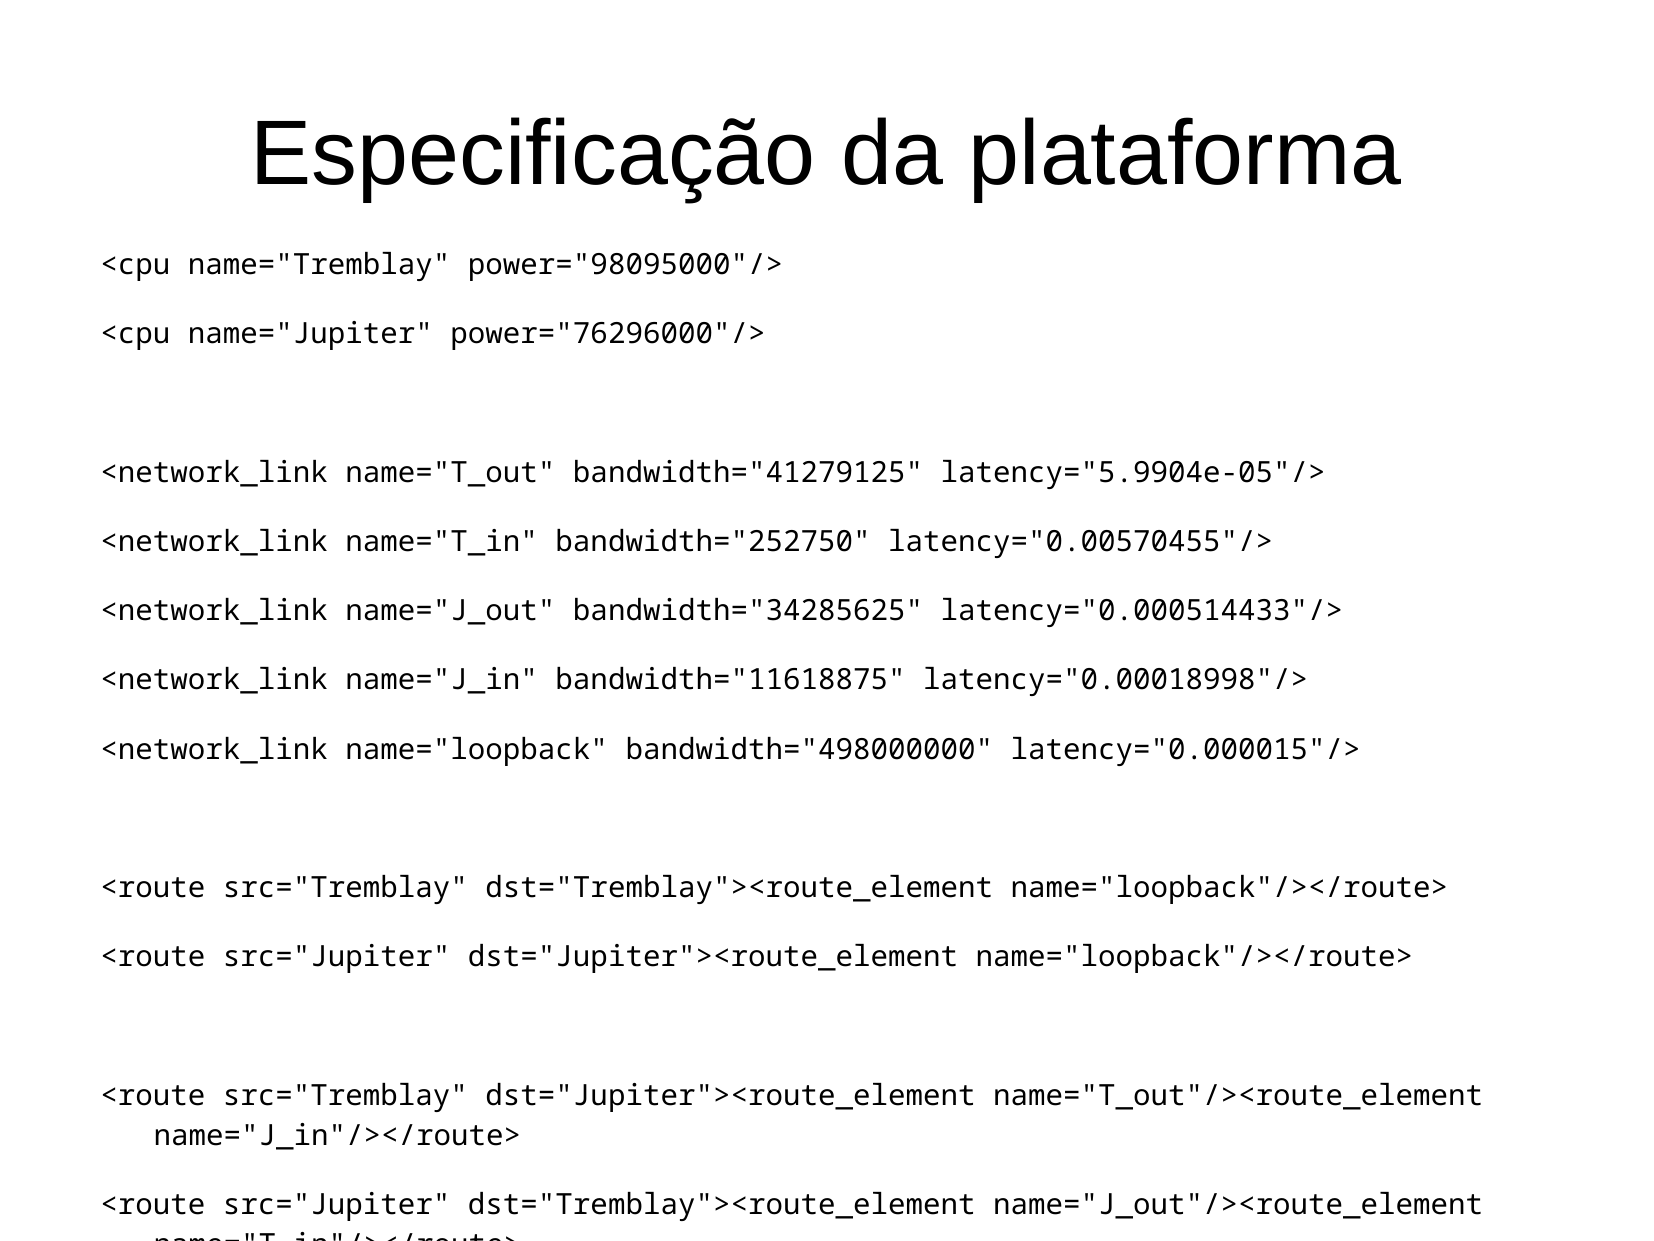

# Especificação da plataforma
<cpu name="Tremblay" power="98095000"/>
<cpu name="Jupiter" power="76296000"/>
<network_link name="T_out" bandwidth="41279125" latency="5.9904e-05"/>
<network_link name="T_in" bandwidth="252750" latency="0.00570455"/>
<network_link name="J_out" bandwidth="34285625" latency="0.000514433"/>
<network_link name="J_in" bandwidth="11618875" latency="0.00018998"/>
<network_link name="loopback" bandwidth="498000000" latency="0.000015"/>
<route src="Tremblay" dst="Tremblay"><route_element name="loopback"/></route>
<route src="Jupiter" dst="Jupiter"><route_element name="loopback"/></route>
<route src="Tremblay" dst="Jupiter"><route_element name="T_out"/><route_element name="J_in"/></route>
<route src="Jupiter" dst="Tremblay"><route_element name="J_out"/><route_element name="T_in"/></route>